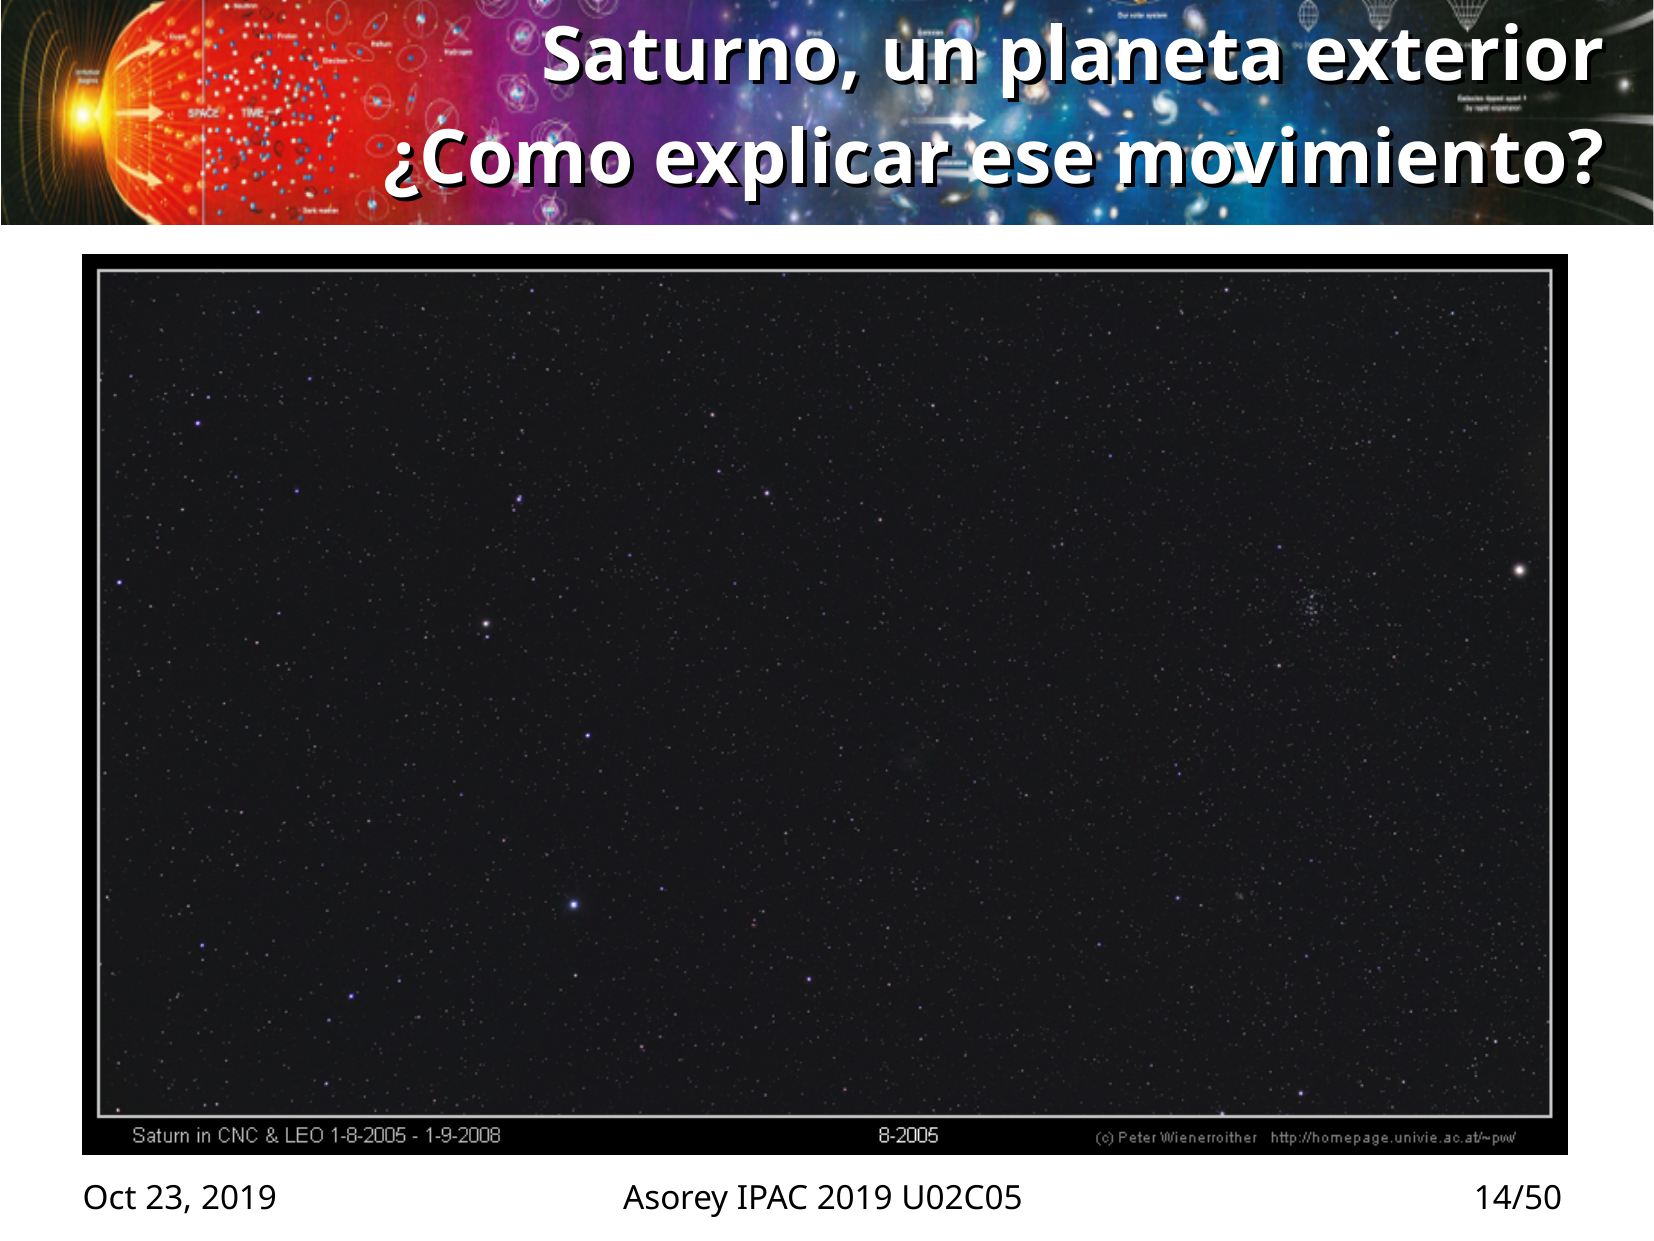

# Saturno, un planeta exterior ¿Como explicar ese movimiento?
Oct 23, 2019
Asorey IPAC 2019 U02C05
14